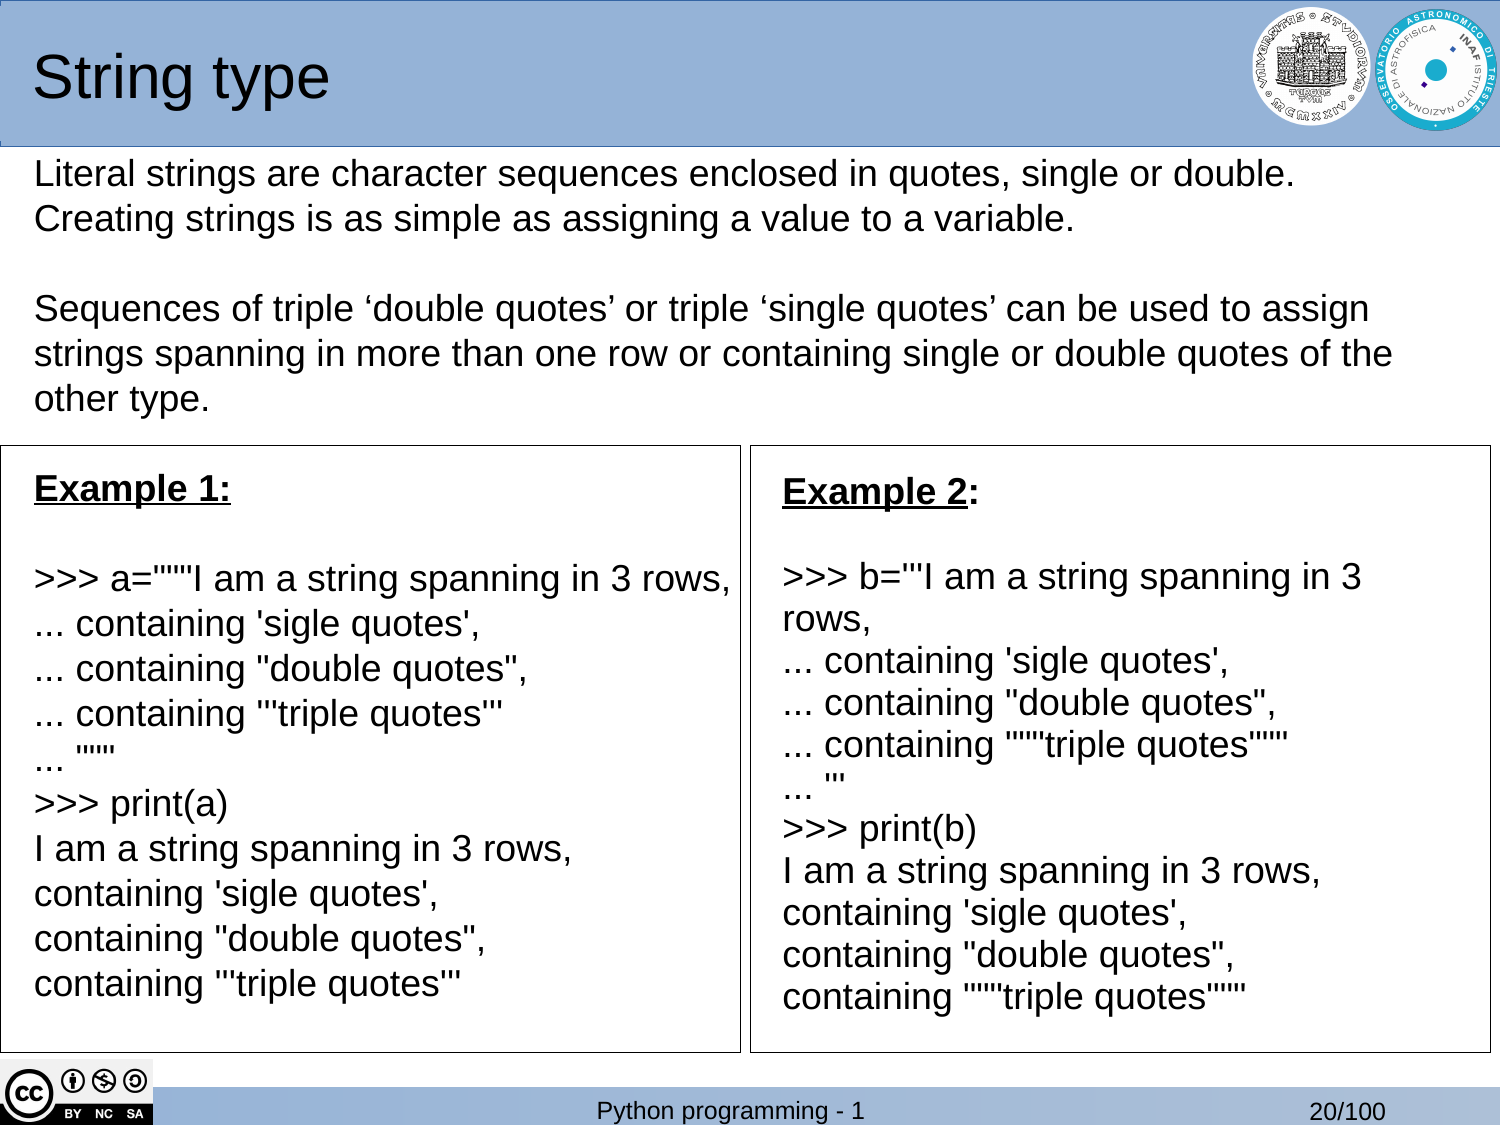

String type
# Literal strings are character sequences enclosed in quotes, single or double.
Creating strings is as simple as assigning a value to a variable.
Sequences of triple ‘double quotes’ or triple ‘single quotes’ can be used to assign strings spanning in more than one row or containing single or double quotes of the other type.
Example 1:
>>> a="""I am a string spanning in 3 rows,
... containing 'sigle quotes',
... containing "double quotes",
... containing '''triple quotes'''
... """
>>> print(a)
I am a string spanning in 3 rows,
containing 'sigle quotes',
containing "double quotes",
containing '''triple quotes'''
Example 2:
>>> b='''I am a string spanning in 3 rows,
... containing 'sigle quotes',
... containing "double quotes",
... containing """triple quotes"""
... '''
>>> print(b)
I am a string spanning in 3 rows,
containing 'sigle quotes',
containing "double quotes",
containing """triple quotes"""